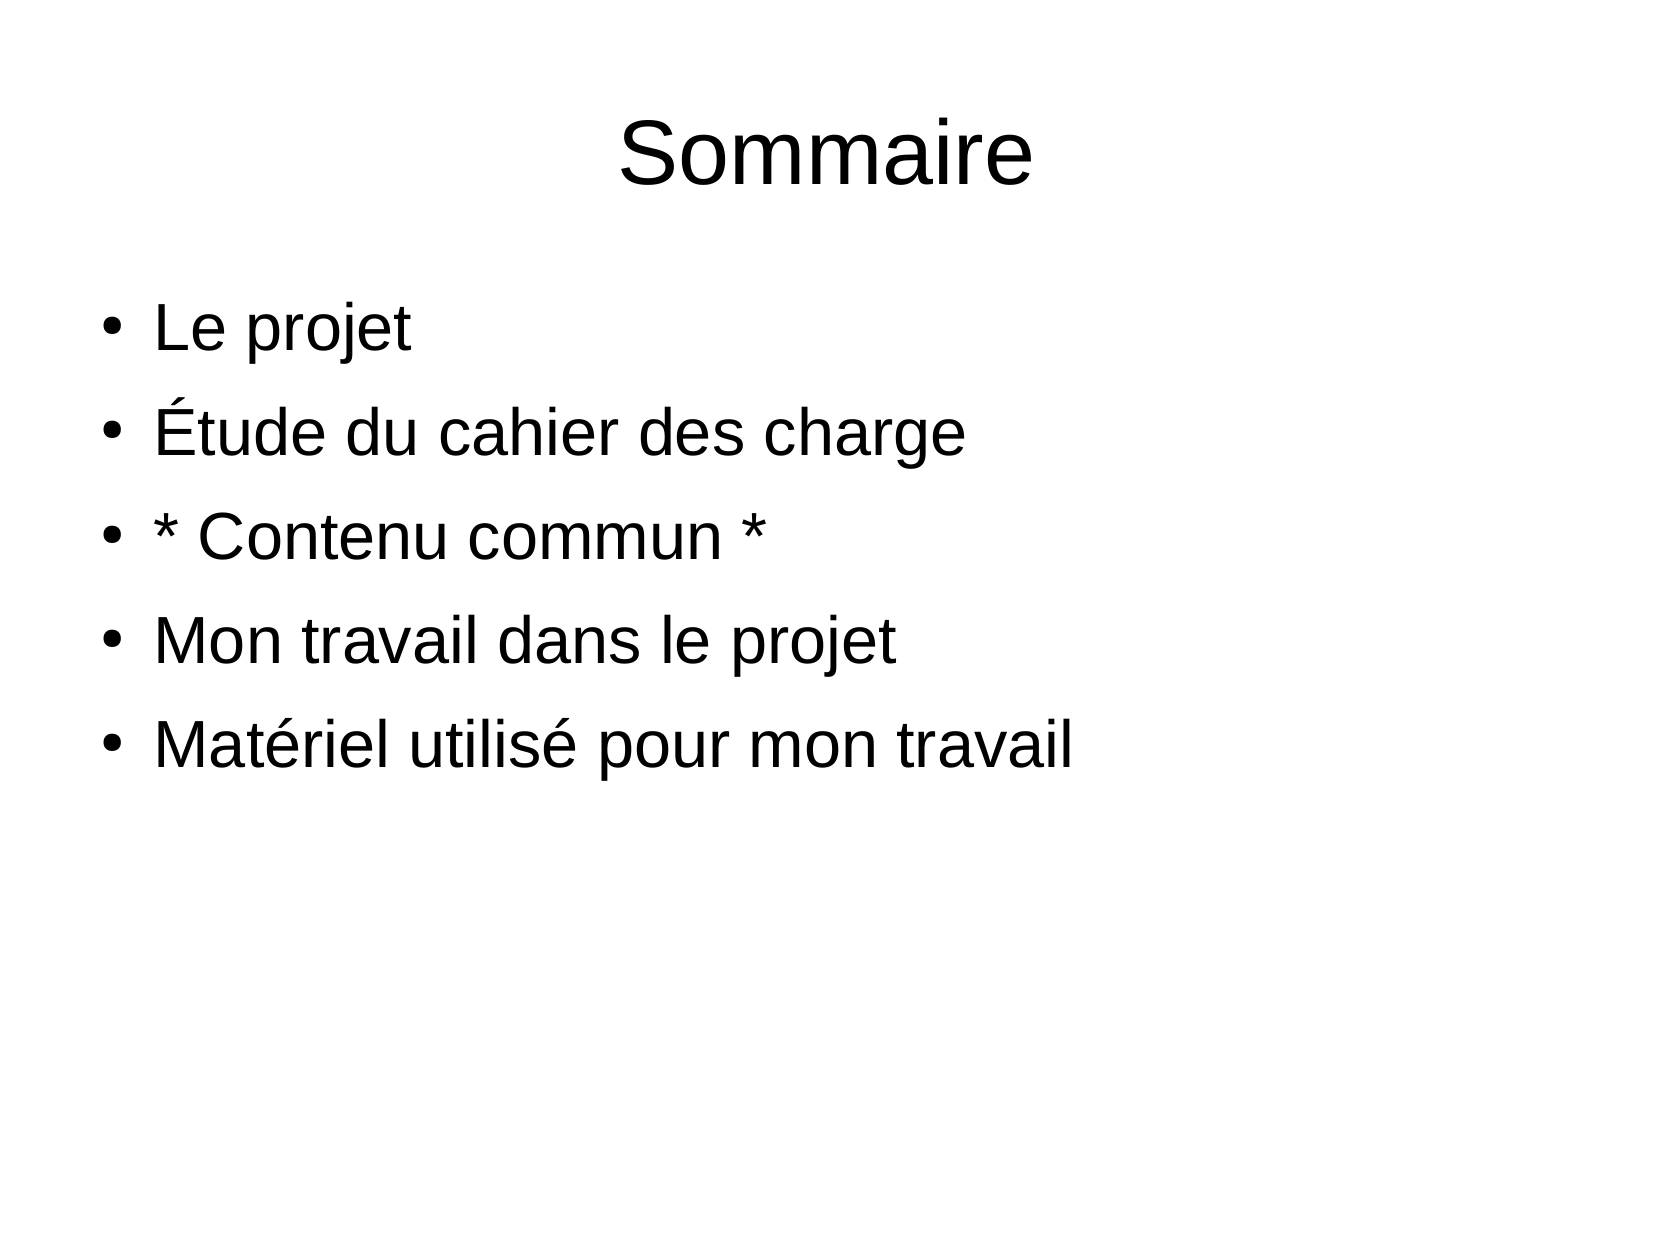

# Sommaire
Le projet
Étude du cahier des charge
* Contenu commun *
Mon travail dans le projet
Matériel utilisé pour mon travail